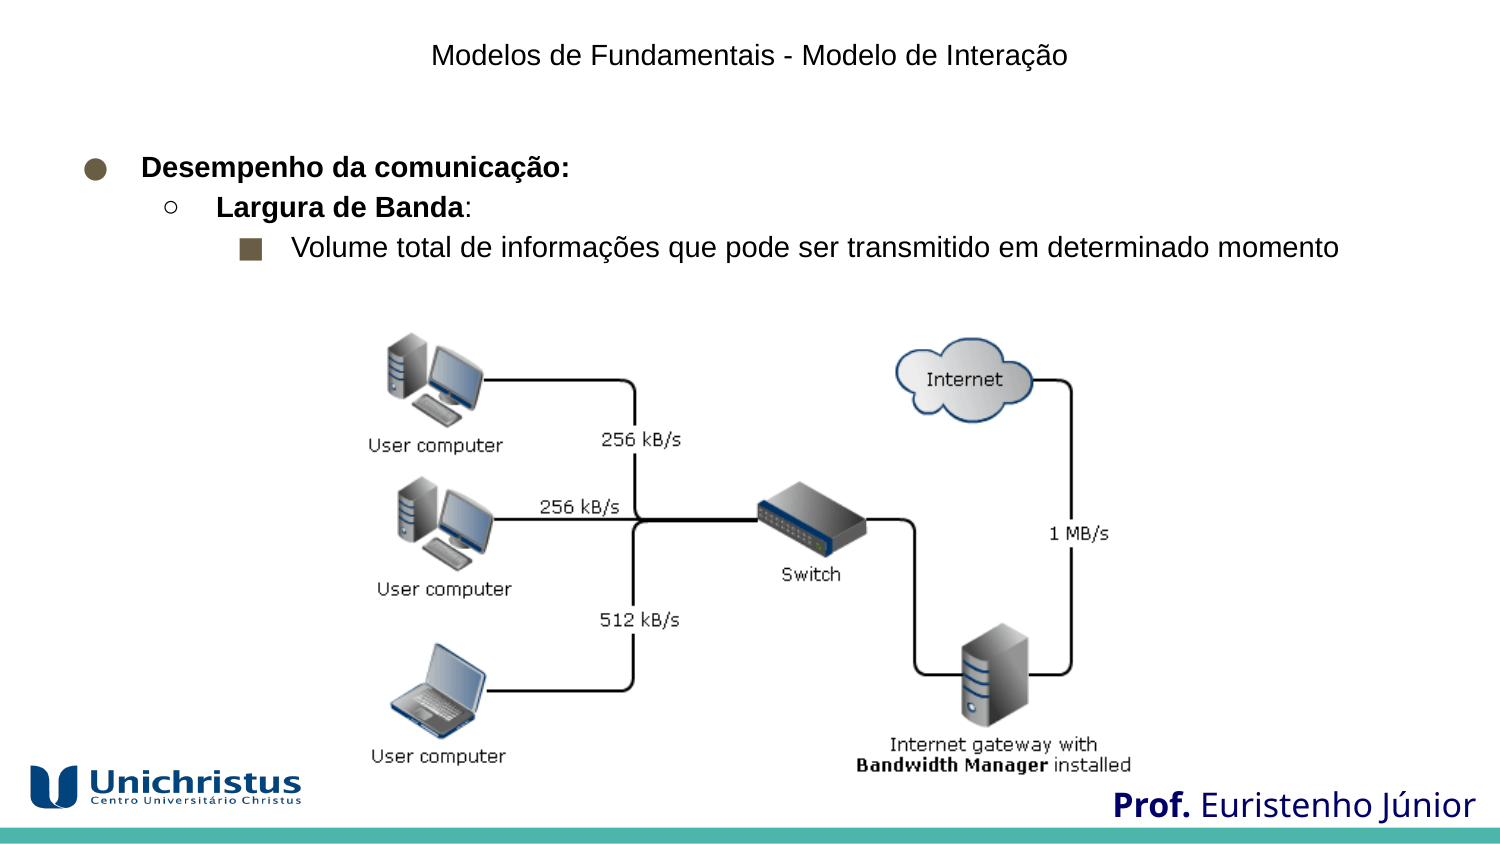

# Modelos de Fundamentais - Modelo de Interação
Desempenho da comunicação:
Largura de Banda:
Volume total de informações que pode ser transmitido em determinado momento
Prof. Euristenho Júnior